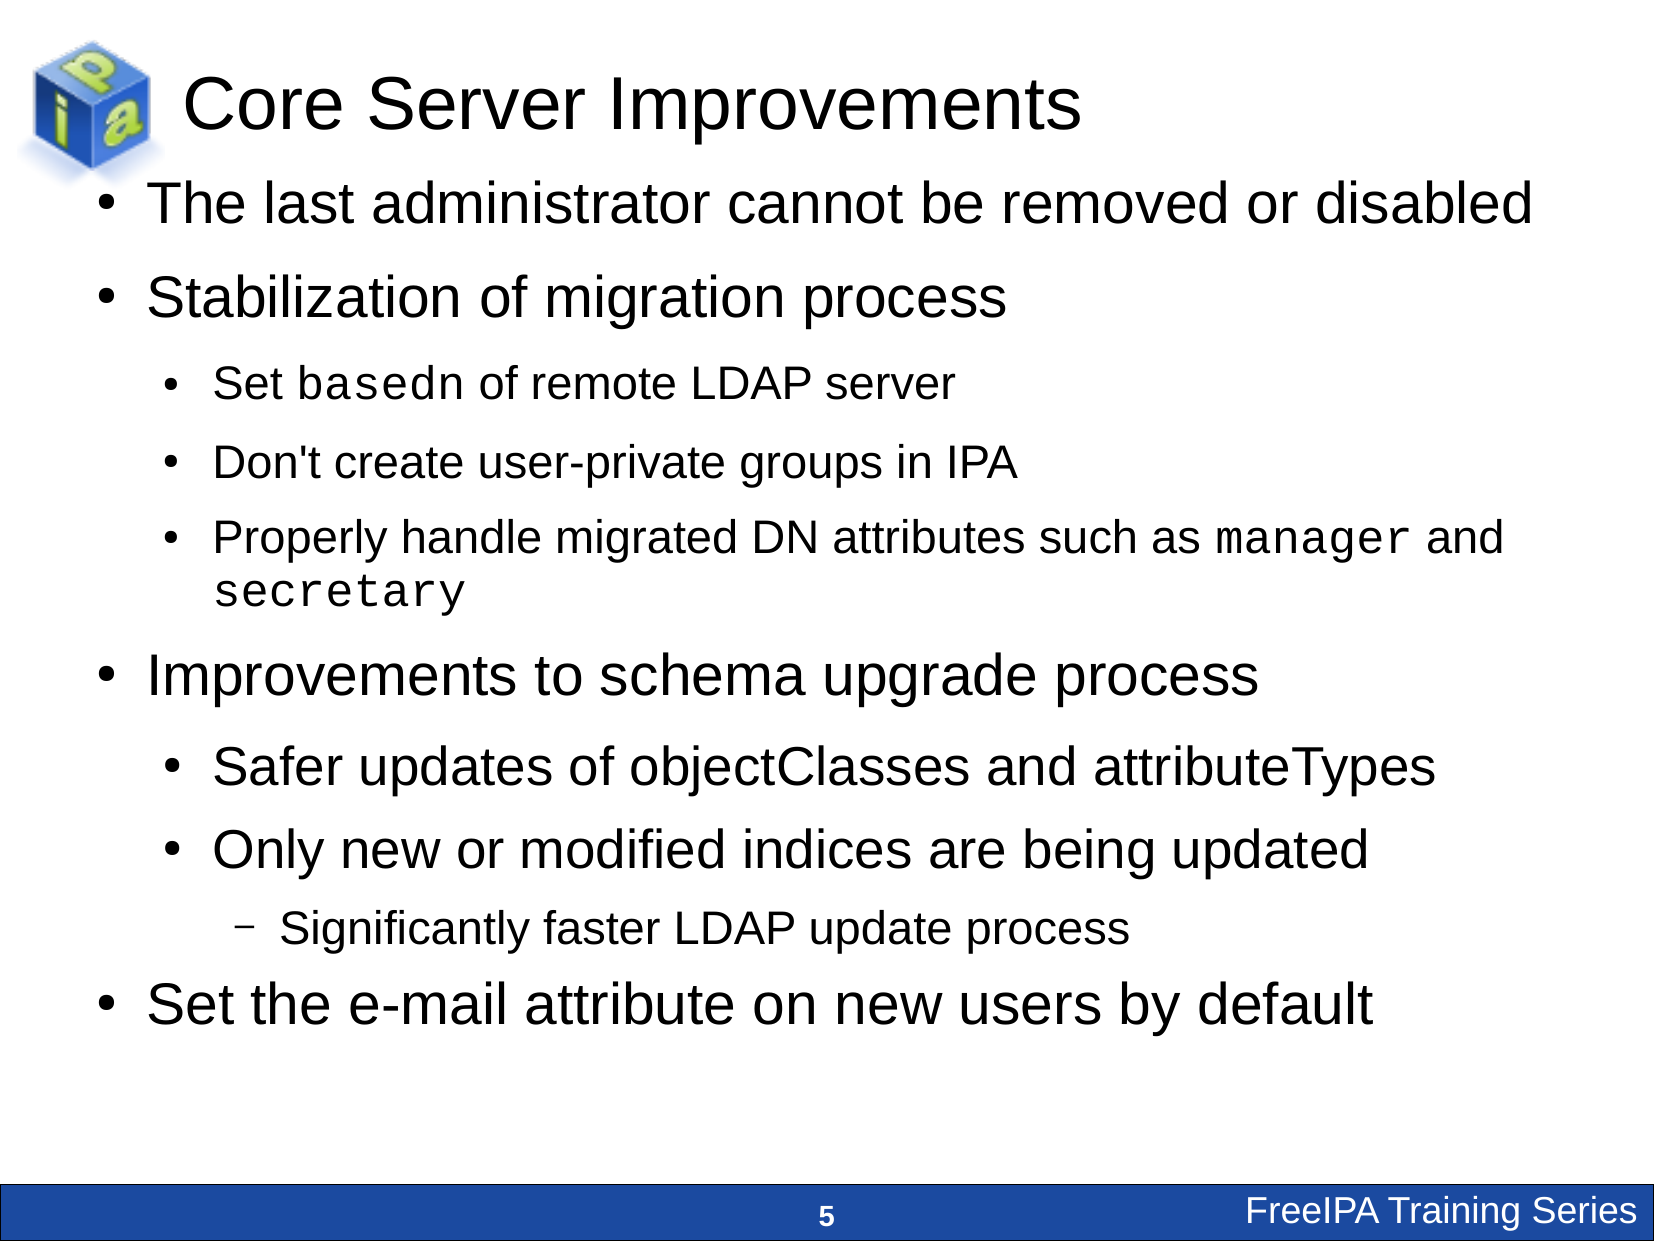

# Core Server Improvements
The last administrator cannot be removed or disabled
Stabilization of migration process
Set basedn of remote LDAP server
Don't create user-private groups in IPA
Properly handle migrated DN attributes such as manager and secretary
Improvements to schema upgrade process
Safer updates of objectClasses and attributeTypes
Only new or modified indices are being updated
Significantly faster LDAP update process
Set the e-mail attribute on new users by default
5